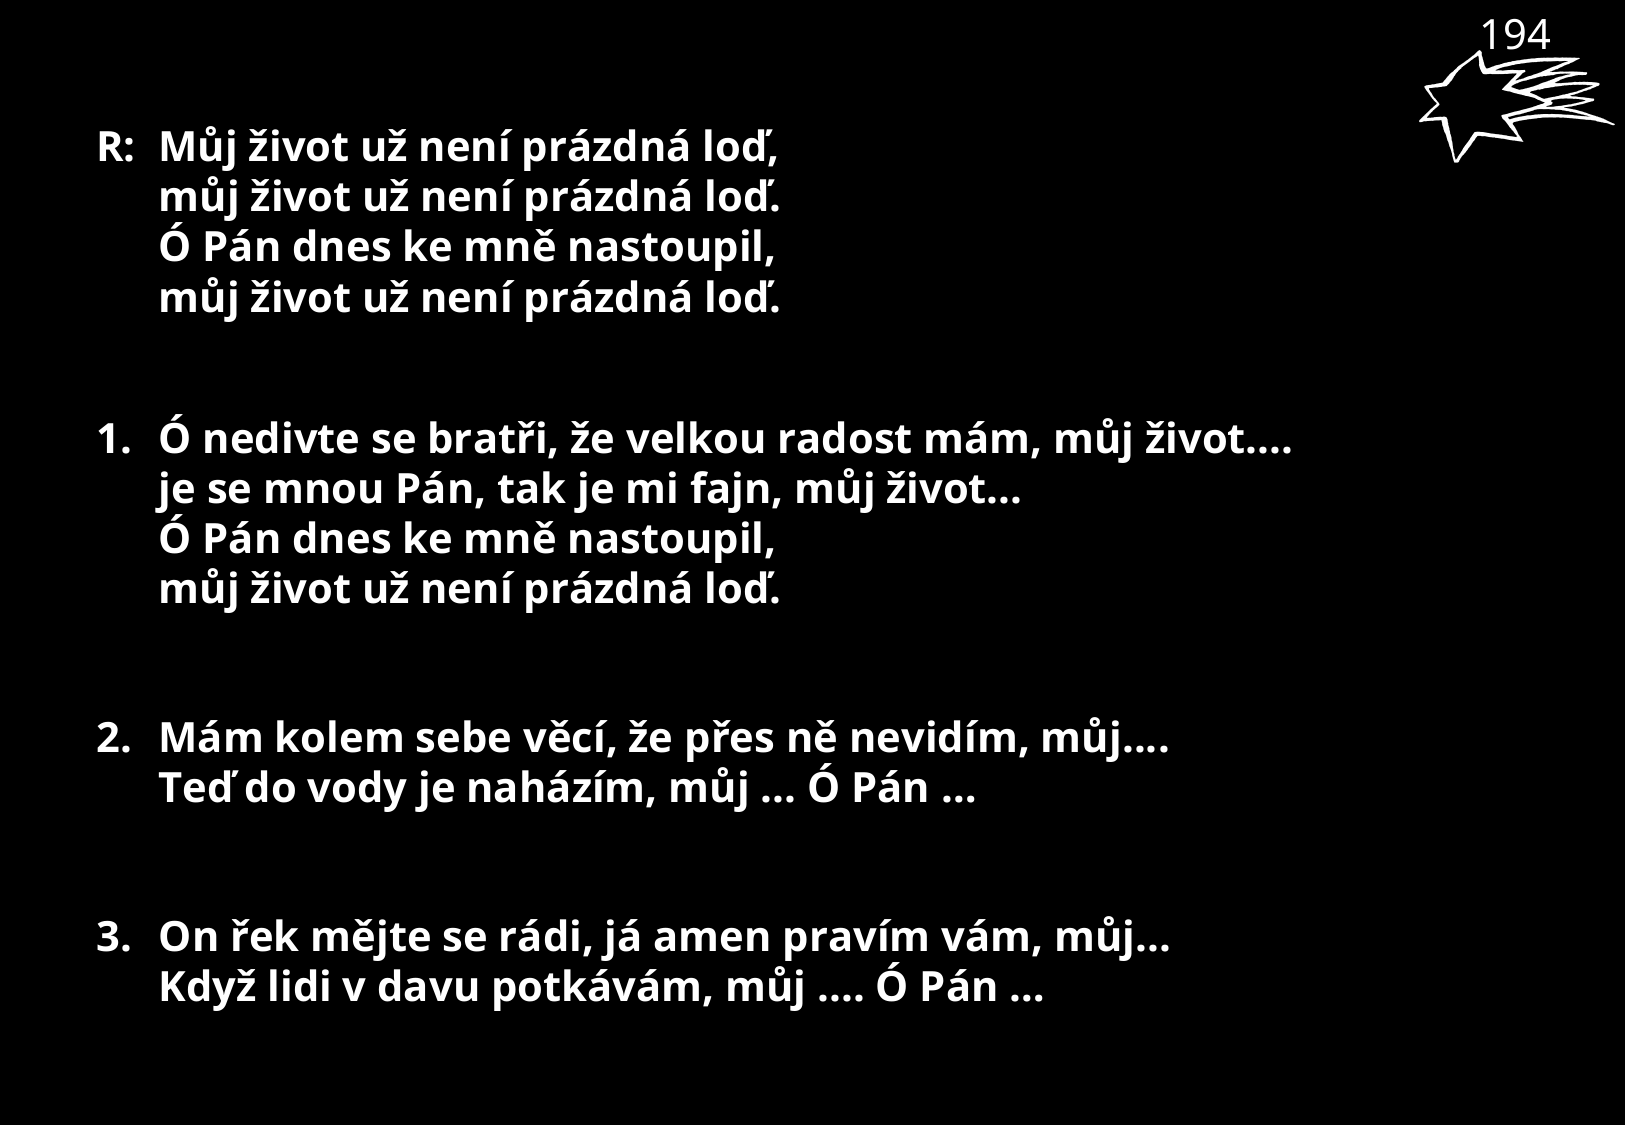

194
# R: 	Můj život už není prázdná loď, můj život už není prázdná loď. Ó Pán dnes ke mně nastoupil, můj život už není prázdná loď.
Ó nedivte se bratři, že velkou radost mám, můj život....
je se mnou Pán, tak je mi fajn, můj život...
Ó Pán dnes ke mně nastoupil,
můj život už není prázdná loď.
Mám kolem sebe věcí, že přes ně nevidím, můj....
Teď do vody je naházím, můj ... Ó Pán …
On řek mějte se rádi, já amen pravím vám, můj...
Když lidi v davu potkávám, můj .... Ó Pán …